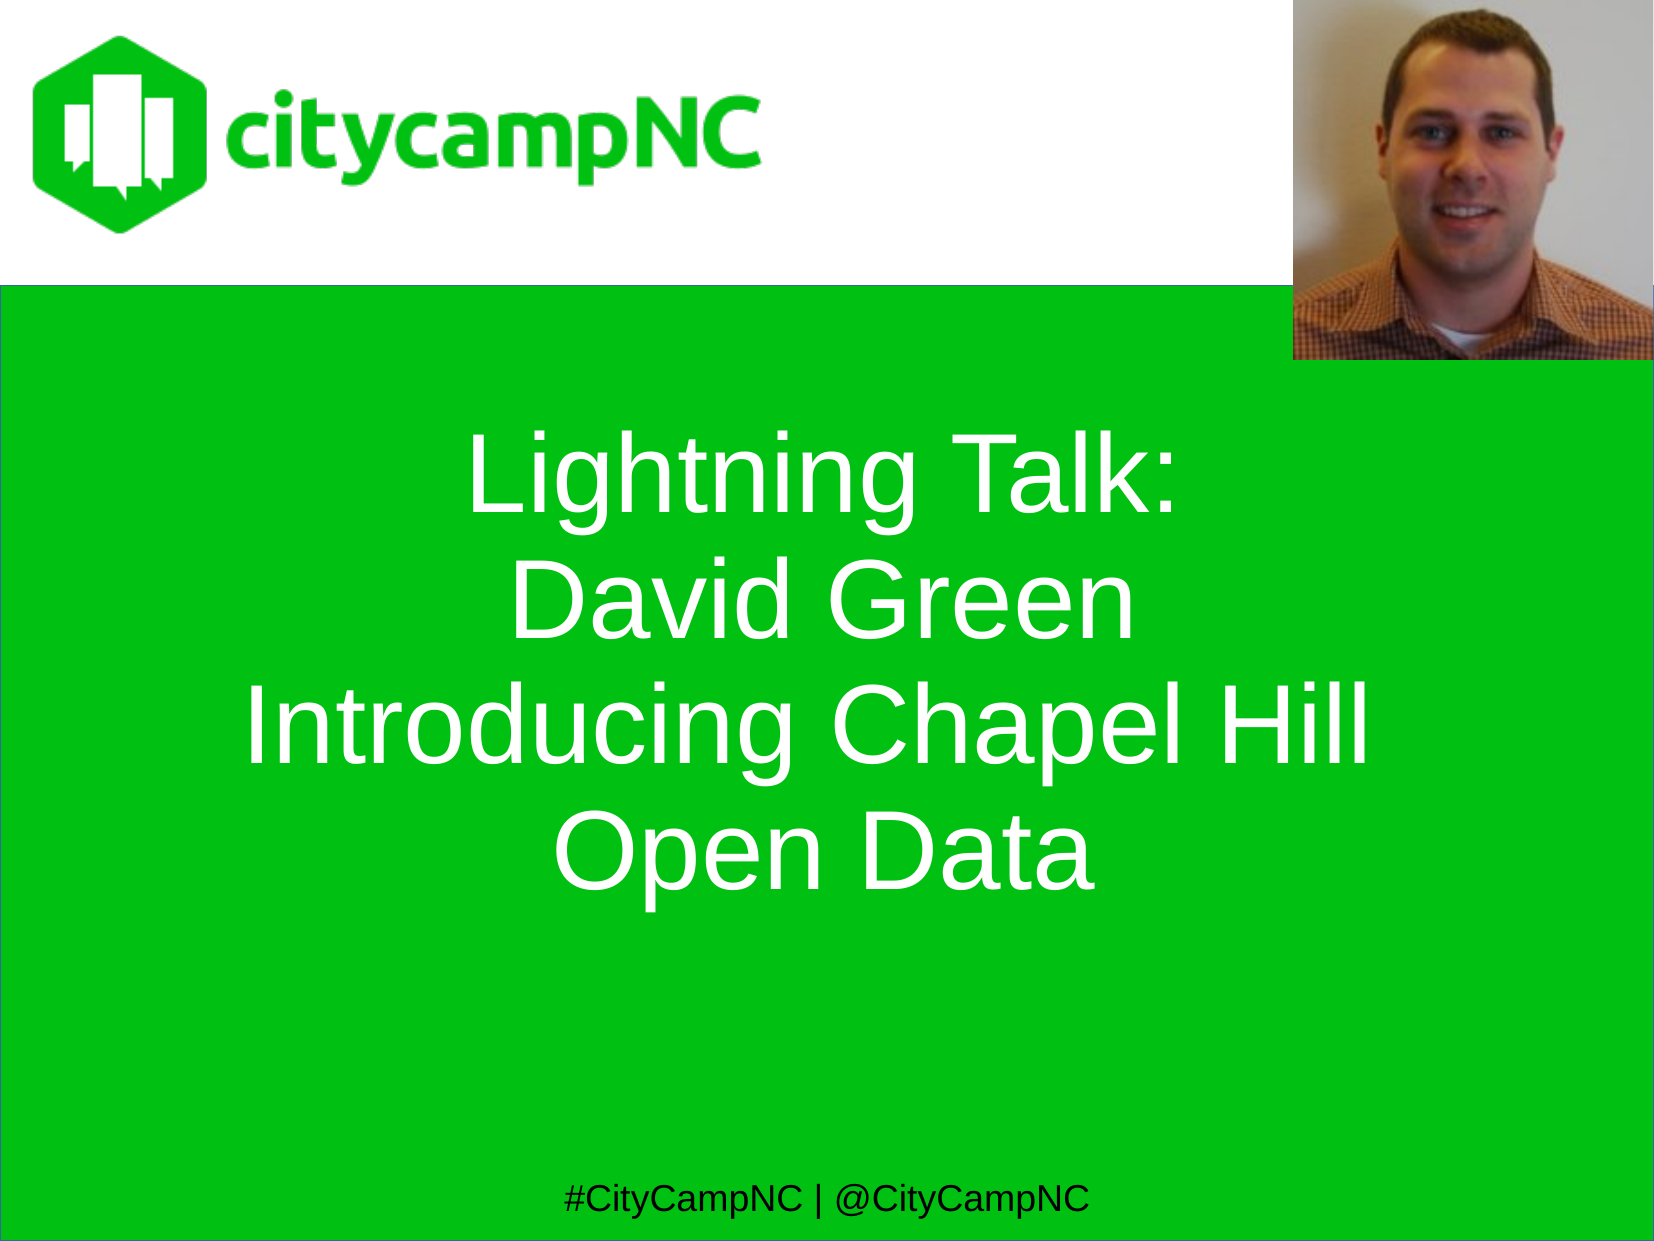

# Lightning Talk:
David Green
Introducing Chapel Hill
Open Data